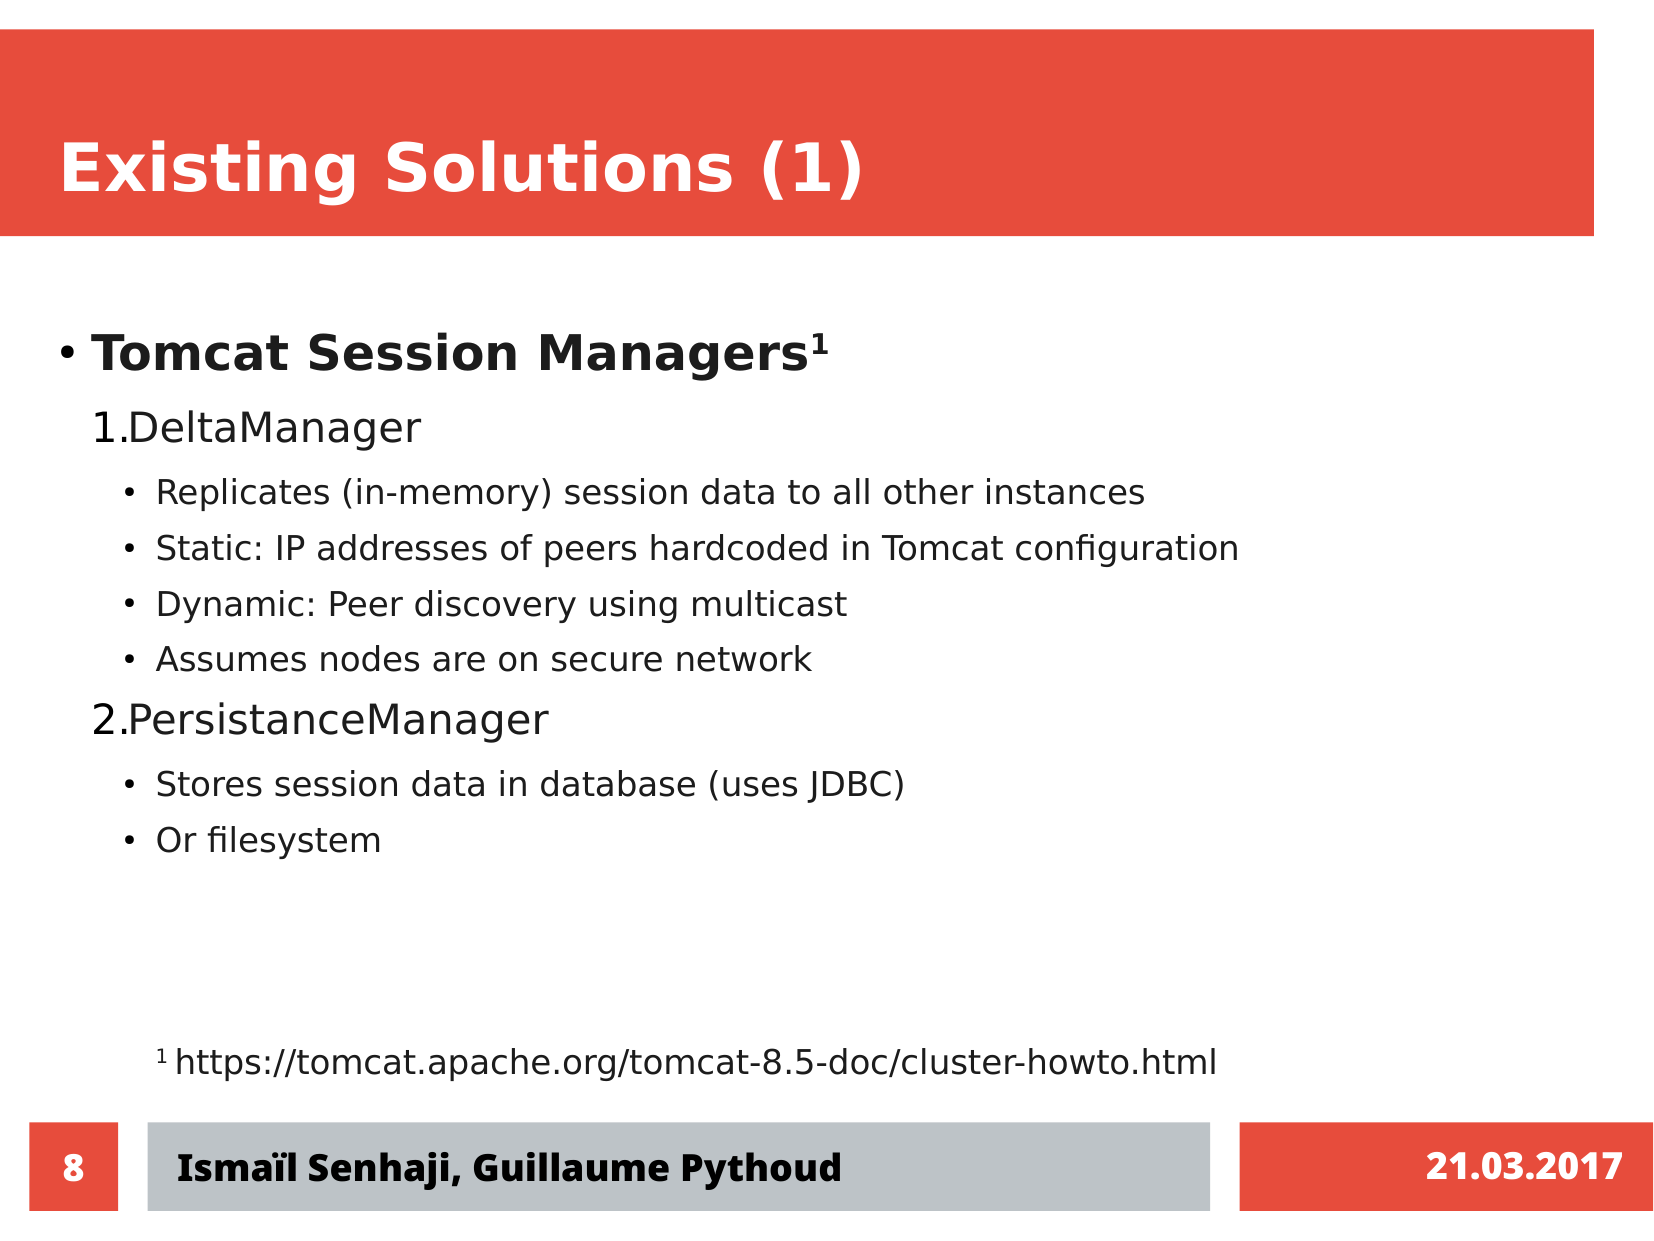

# Existing Solutions (1)
Tomcat Session Managers1
DeltaManager
Replicates (in-memory) session data to all other instances
Static: IP addresses of peers hardcoded in Tomcat configuration
Dynamic: Peer discovery using multicast
Assumes nodes are on secure network
PersistanceManager
Stores session data in database (uses JDBC)
Or filesystem
1 https://tomcat.apache.org/tomcat-8.5-doc/cluster-howto.html
8
Ismaïl Senhaji, Guillaume Pythoud
21.03.2017